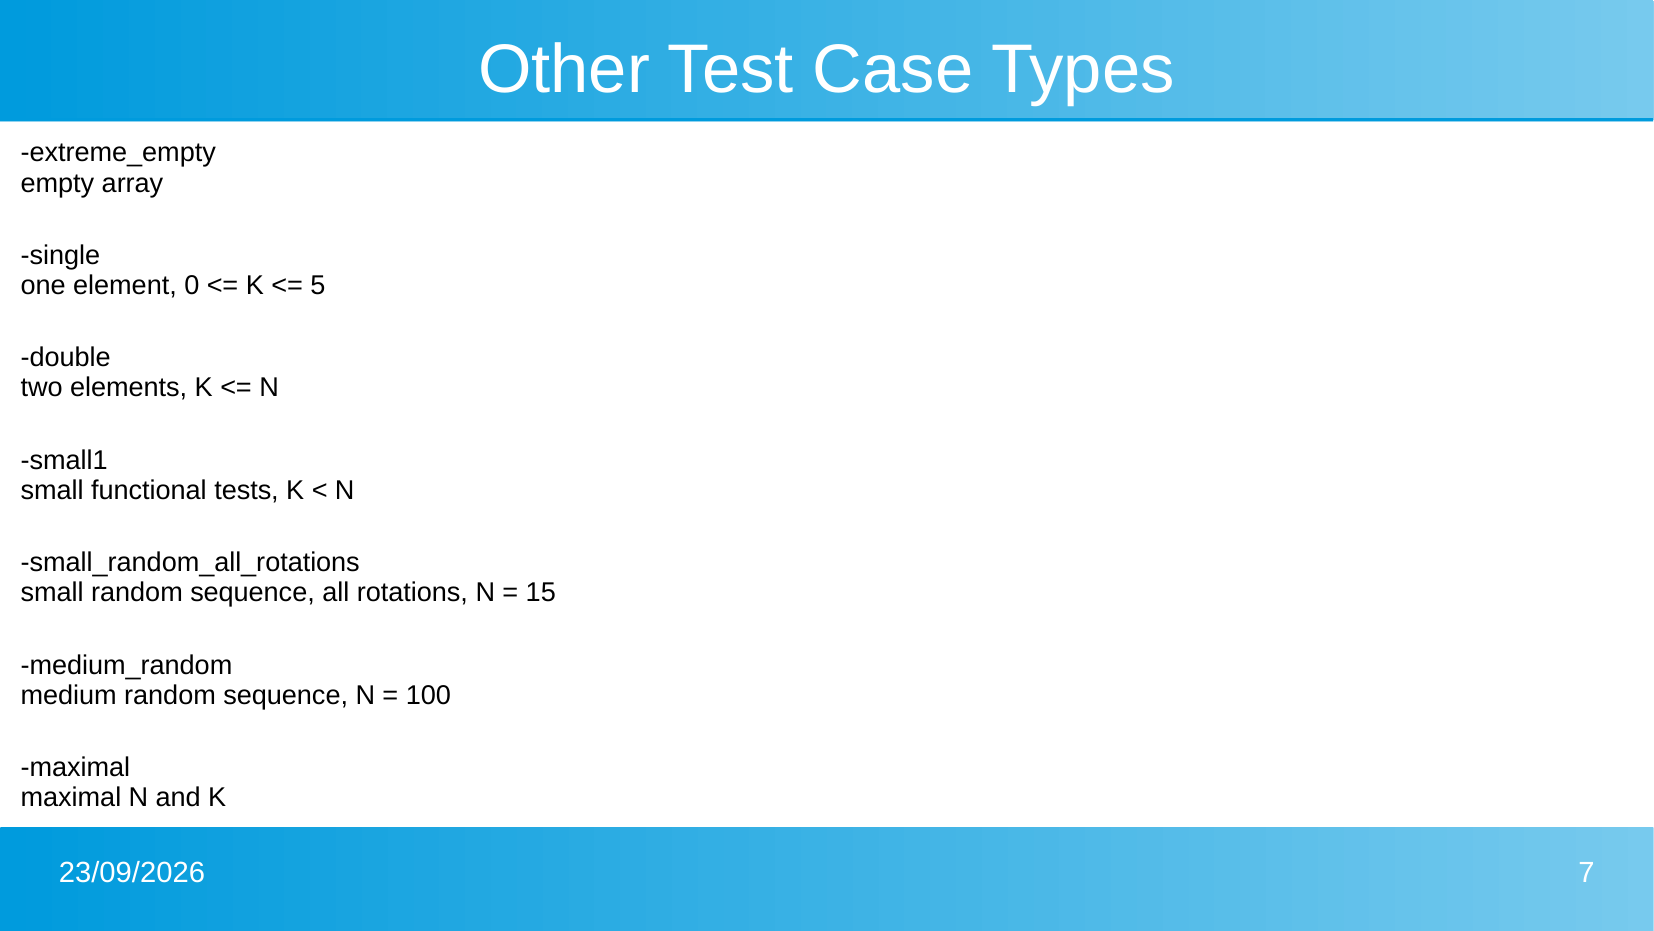

# Other Test Case Types
-extreme_empty
empty array
-single
one element, 0 <= K <= 5
-double
two elements, K <= N
-small1
small functional tests, K < N
-small_random_all_rotations
small random sequence, all rotations, N = 15
-medium_random
medium random sequence, N = 100
-maximal
maximal N and K
7